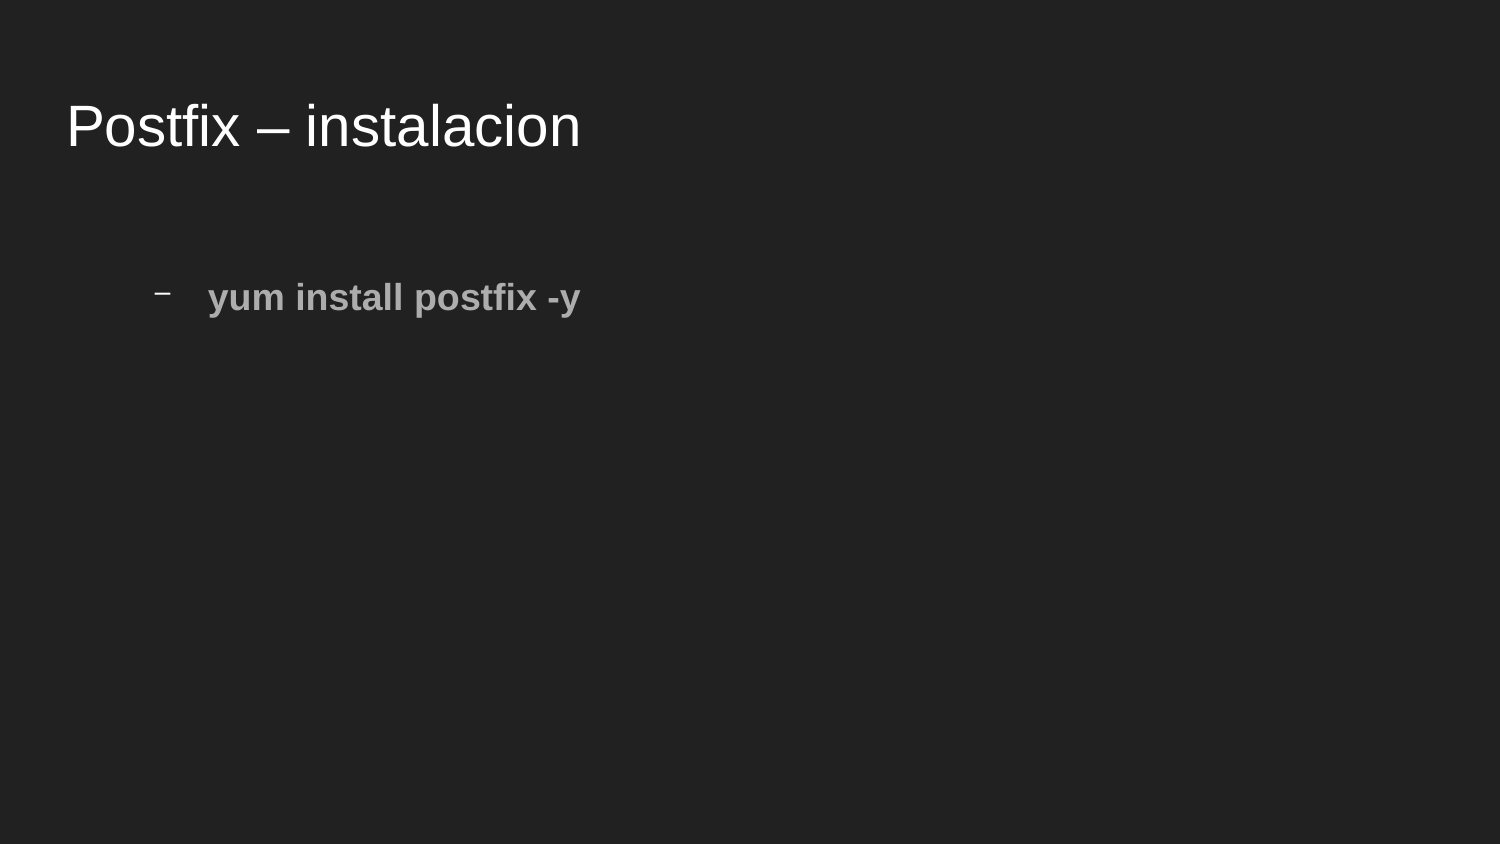

# Postfix – instalacion
yum install postfix -y